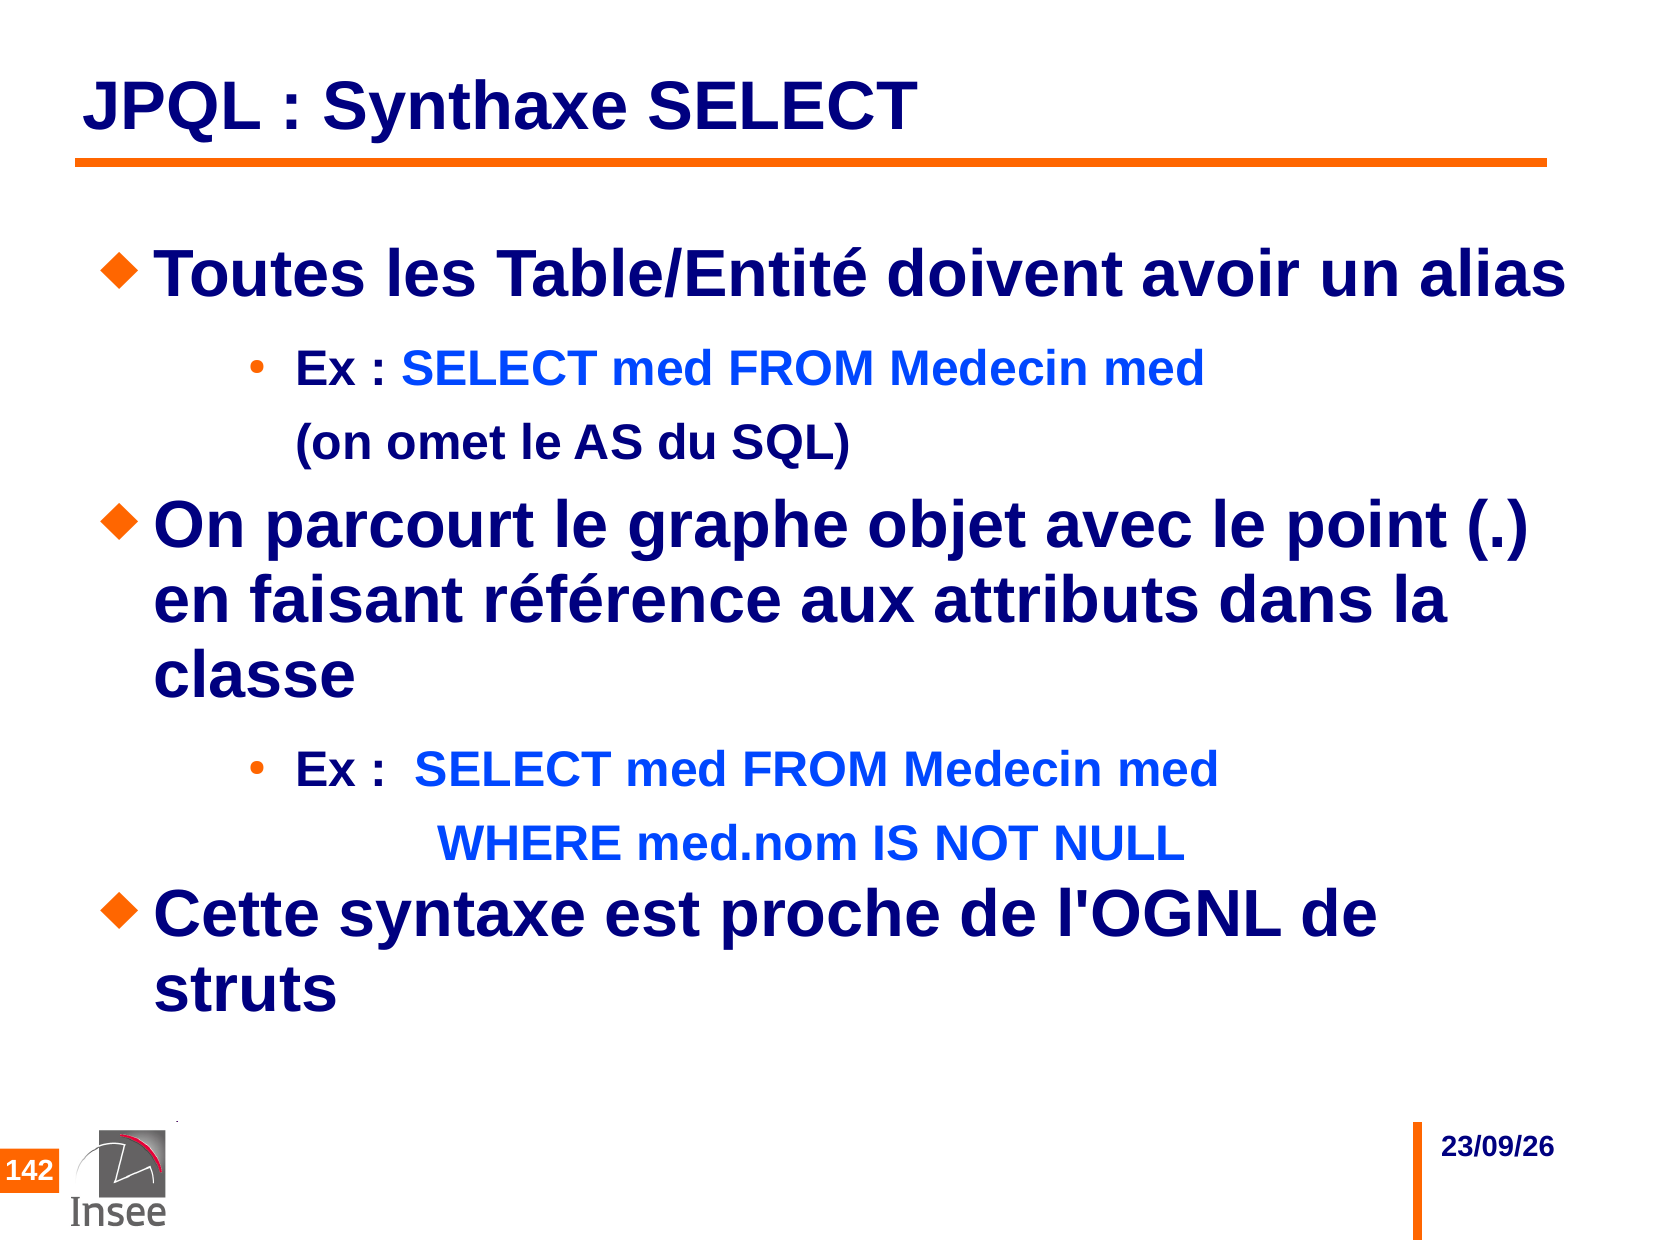

# JPQL : Synthaxe SELECT
Toutes les Table/Entité doivent avoir un alias
Ex : SELECT med FROM Medecin med
(on omet le AS du SQL)
On parcourt le graphe objet avec le point (.) en faisant référence aux attributs dans la classe
Ex : SELECT med FROM Medecin med
WHERE med.nom IS NOT NULL
Cette syntaxe est proche de l'OGNL de struts
142